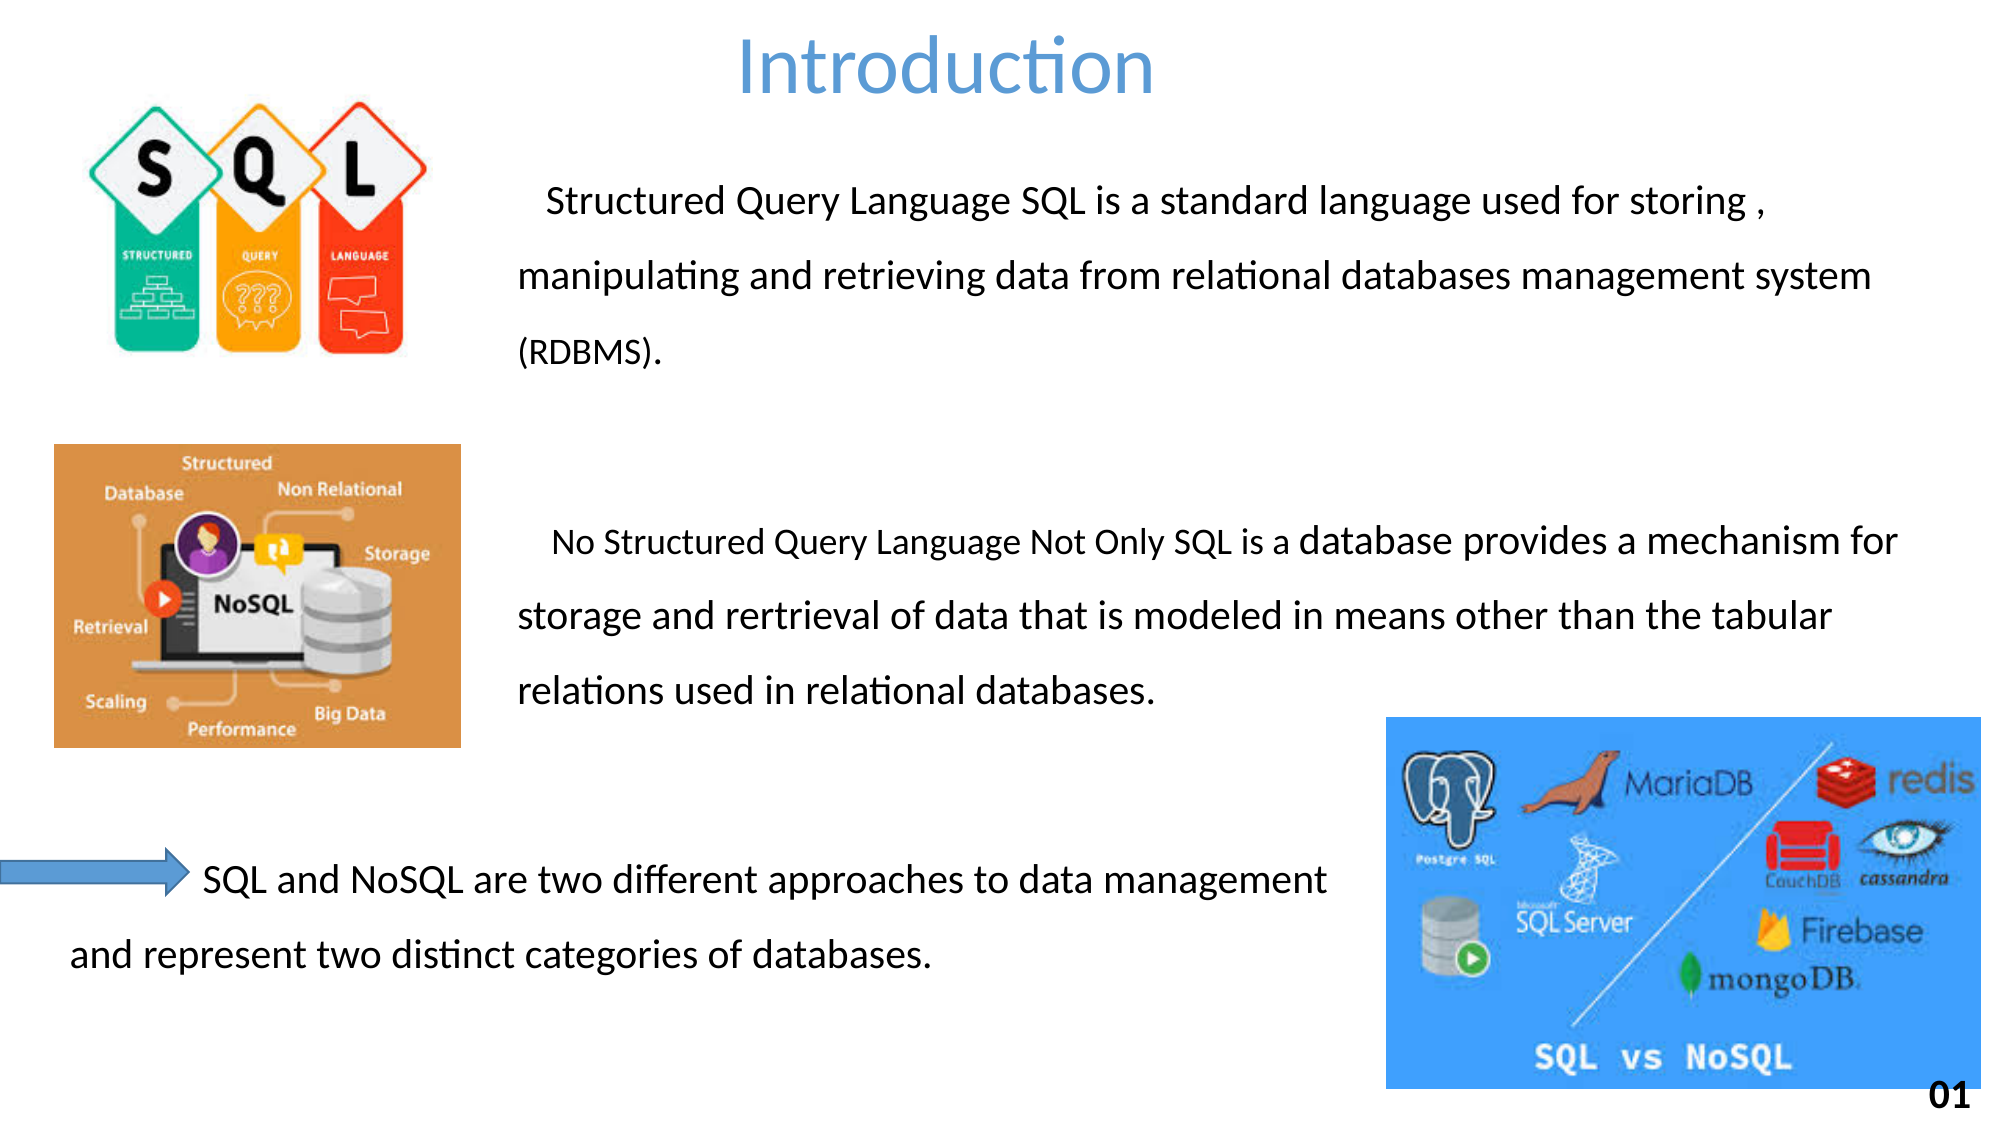

Introduction
 Structured Query Language SQL is a standard language used for storing , manipulating and retrieving data from relational databases management system (RDBMS).
  No Structured Query Language Not Only SQL is a database provides a mechanism for storage and rertrieval of data that is modeled in means other than the tabular relations used in relational databases.
 SQL and NoSQL are two different approaches to data management
and represent two distinct categories of databases.
01